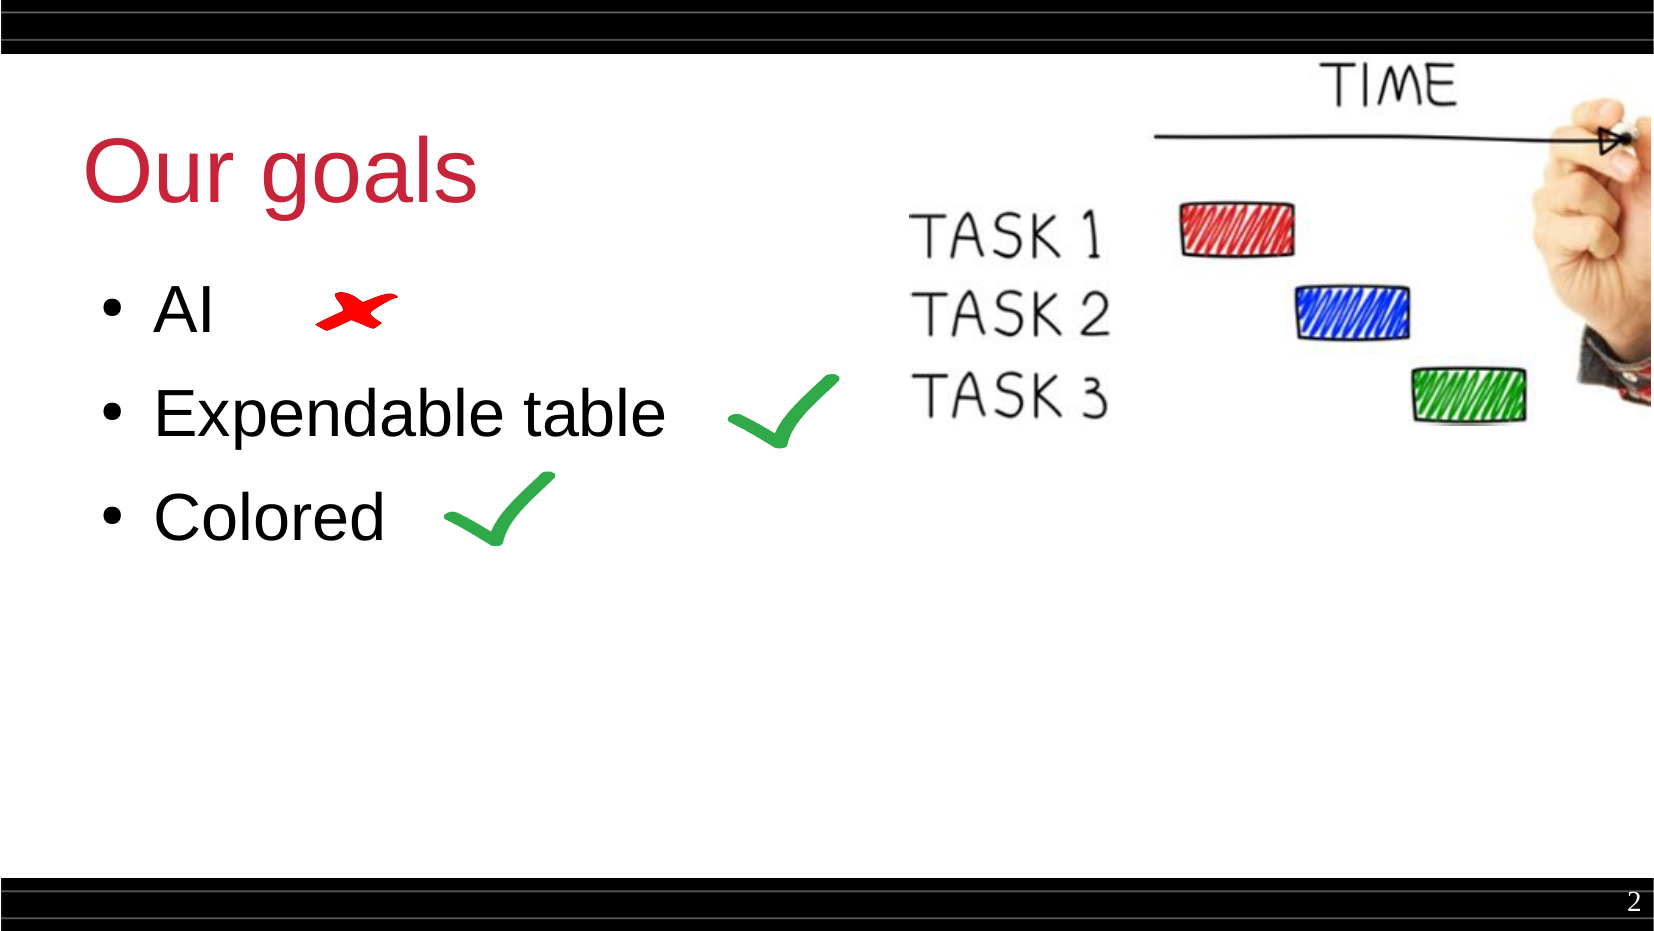

# Our goals
AI
Expendable table
Colored